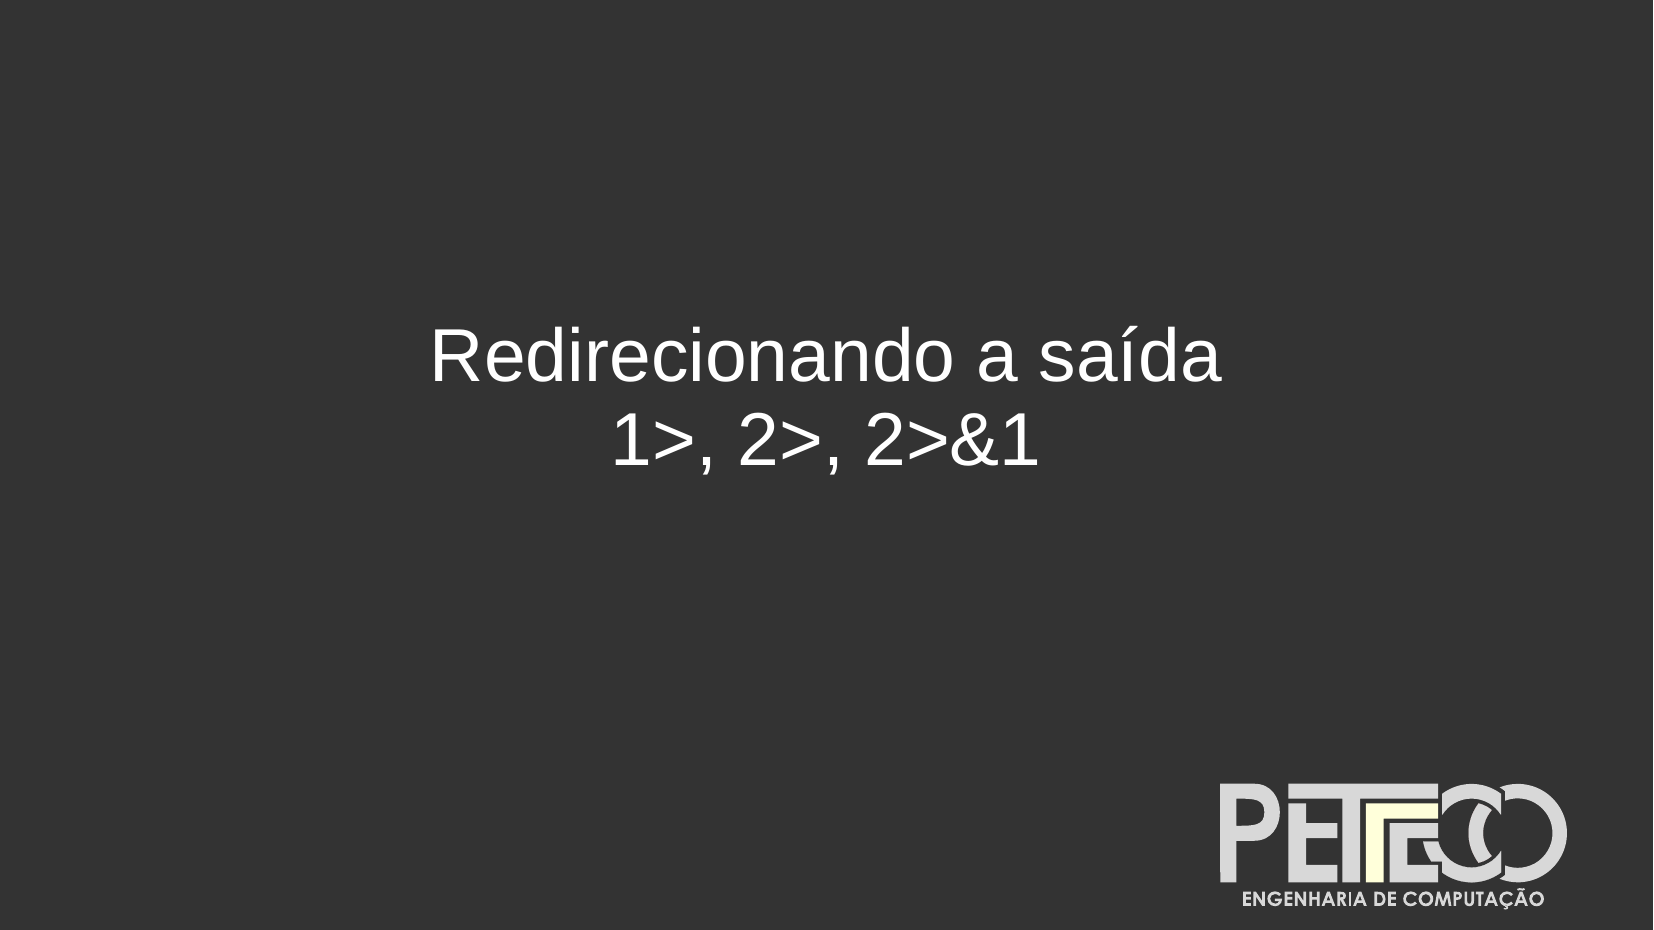

# Redirecionando a saída
1>, 2>, 2>&1